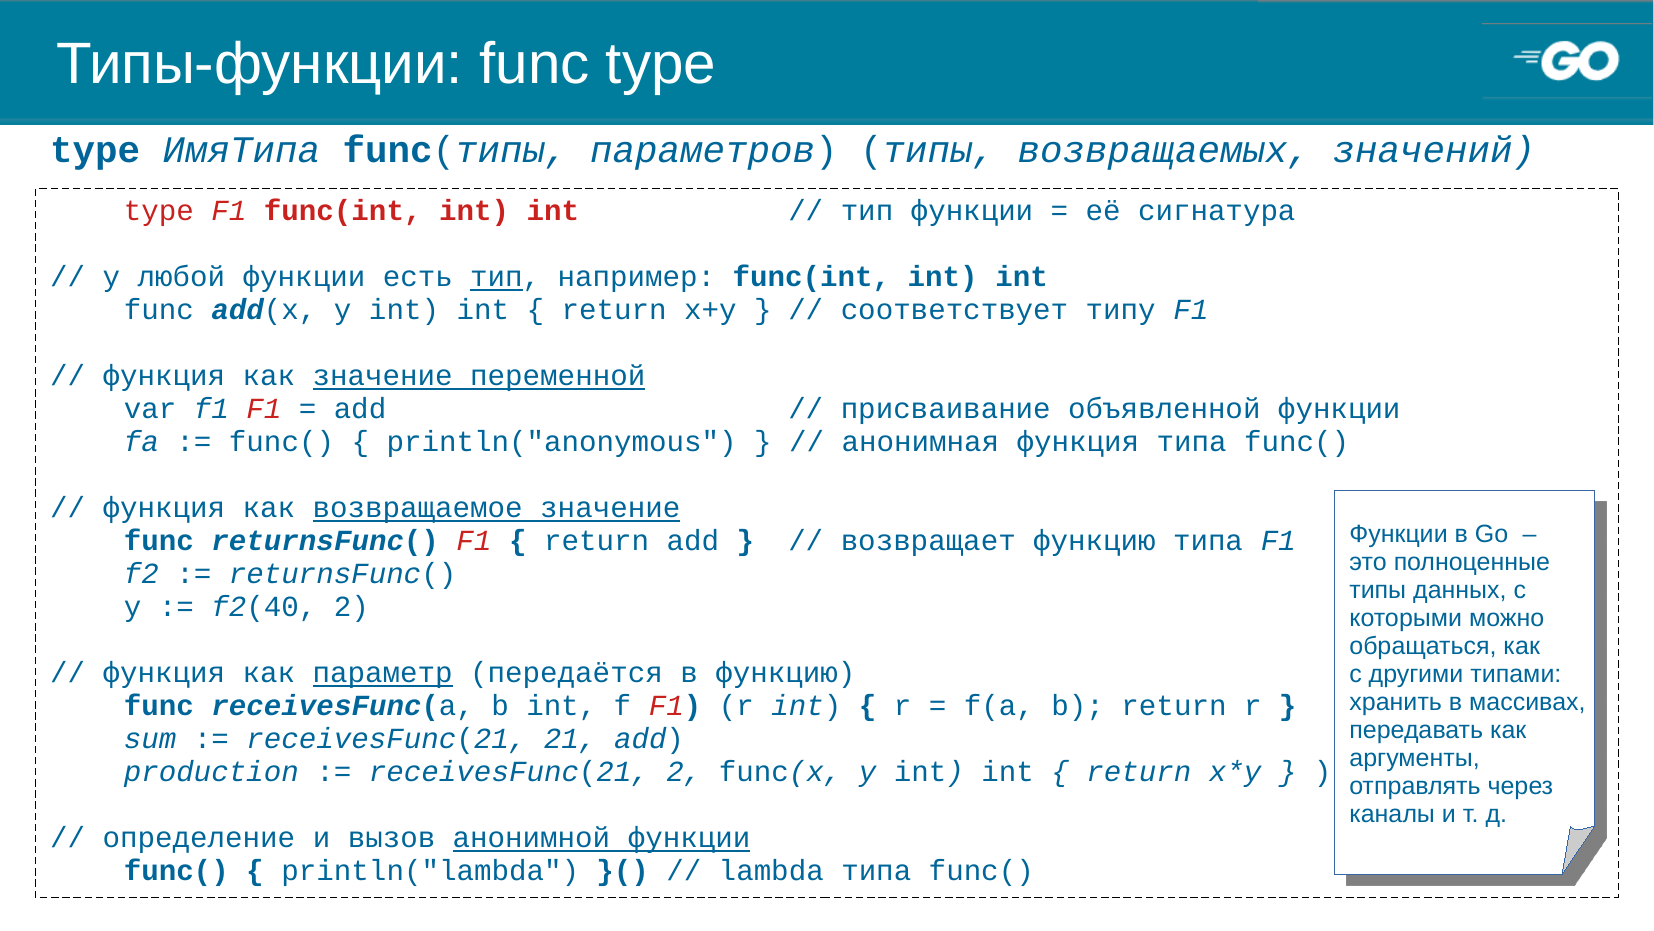

Типы-функции: func type
type ИмяТипа func(типы, параметров) (типы, возвращаемых, значений)
	type F1 func(int, int) int			// тип функции = её сигнатура
// у любой функции есть тип, например: func(int, int) int
	func add(x, y int) int { return x+y }	// соответствует типу F1
// функция как значение переменной
	var f1 F1 = add						// присваивание объявленной функции
	fa := func() { println("anonymous") } // анонимная функция типа func()
// функция как возвращаемое значение
	func returnsFunc() F1 { return add }	// возвращает функцию типа F1
	f2 := returnsFunc()
	y := f2(40, 2)
// функция как параметр (передаётся в функцию)
	func receivesFunc(a, b int, f F1) (r int) { r = f(a, b); return r }
	sum := receivesFunc(21, 21, add)
	production := receivesFunc(21, 2, func(x, y int) int { return x*y } )
// определение и вызов анонимной функции
	func() { println("lambda") }() // lambda типа func()
Функции в Go ‒
это полноценные
типы данных, с
которыми можно
обращаться, как
с другими типами:
хранить в массивах,
передавать как
аргументы,
отправлять через
каналы и т. д.